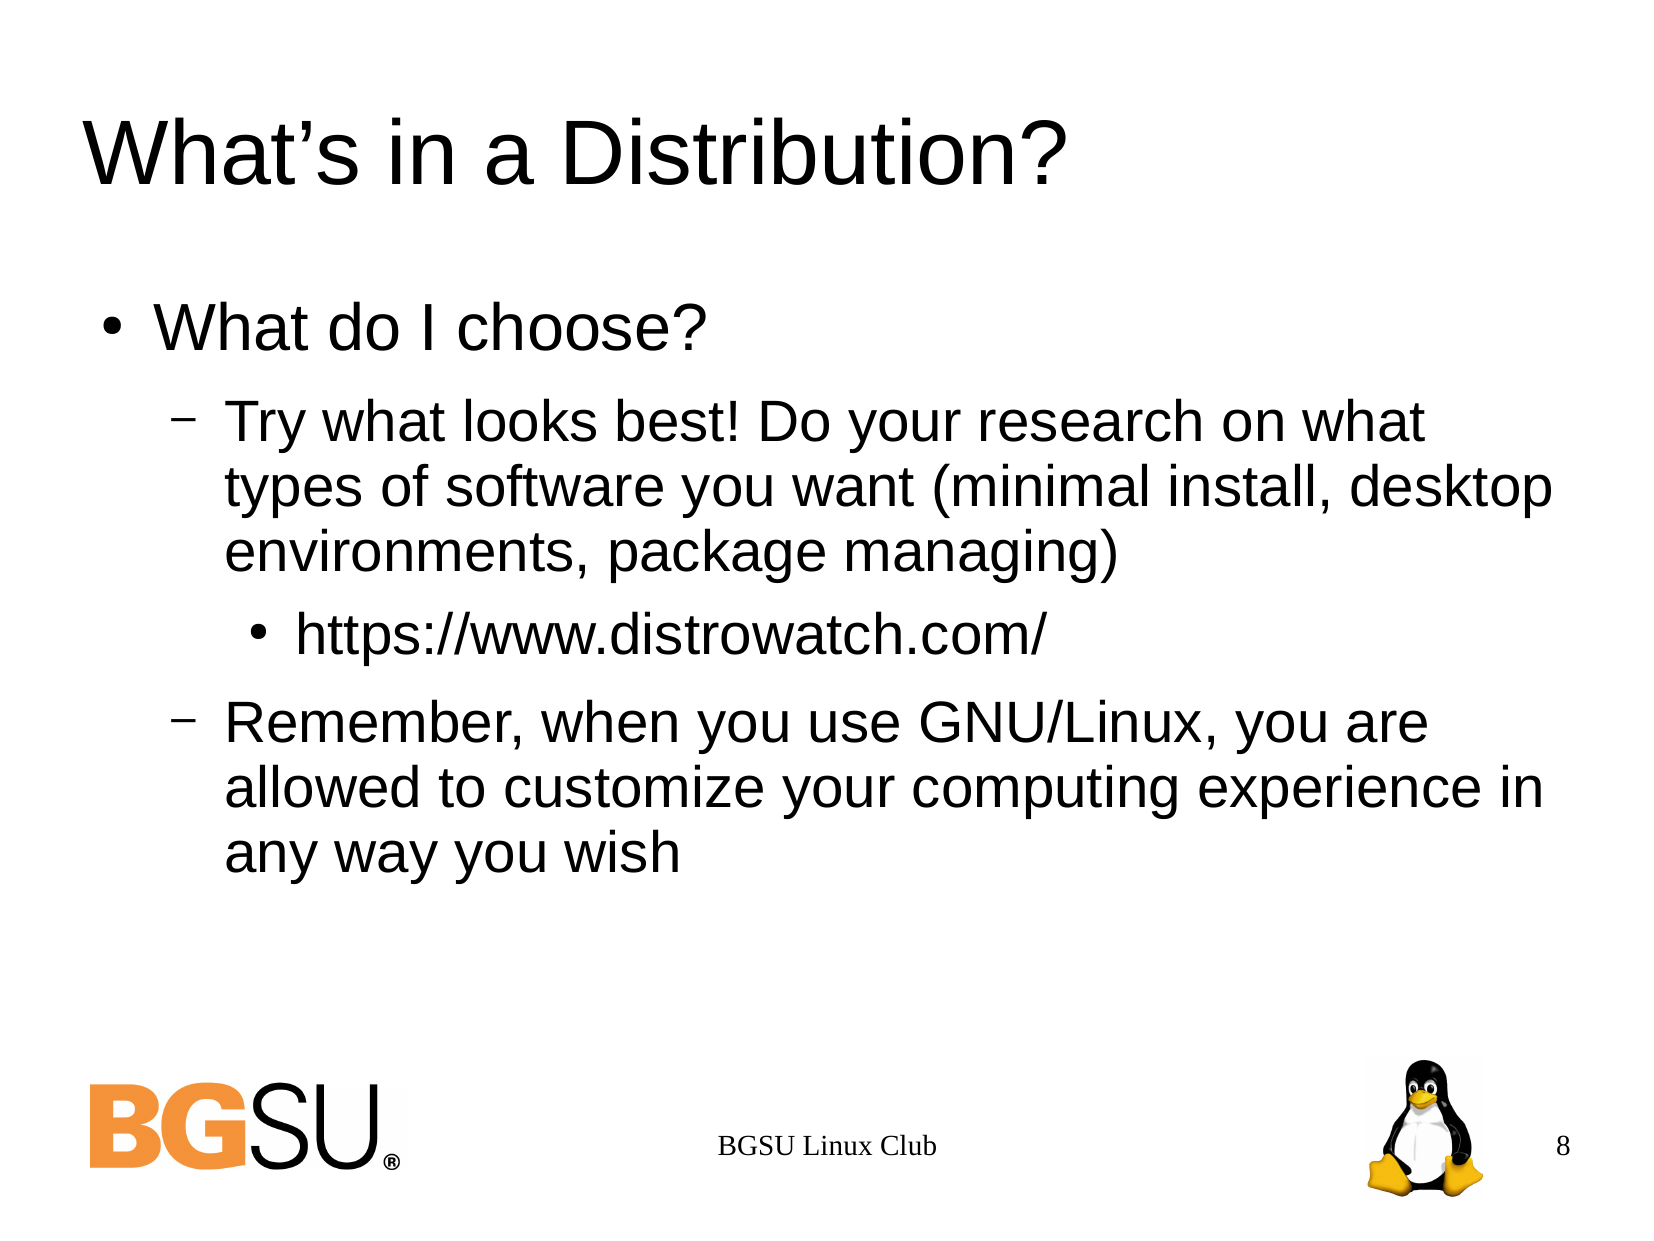

# What’s in a Distribution?
What do I choose?
Try what looks best! Do your research on what types of software you want (minimal install, desktop environments, package managing)
https://www.distrowatch.com/
Remember, when you use GNU/Linux, you are allowed to customize your computing experience in any way you wish
BGSU Linux Club
8